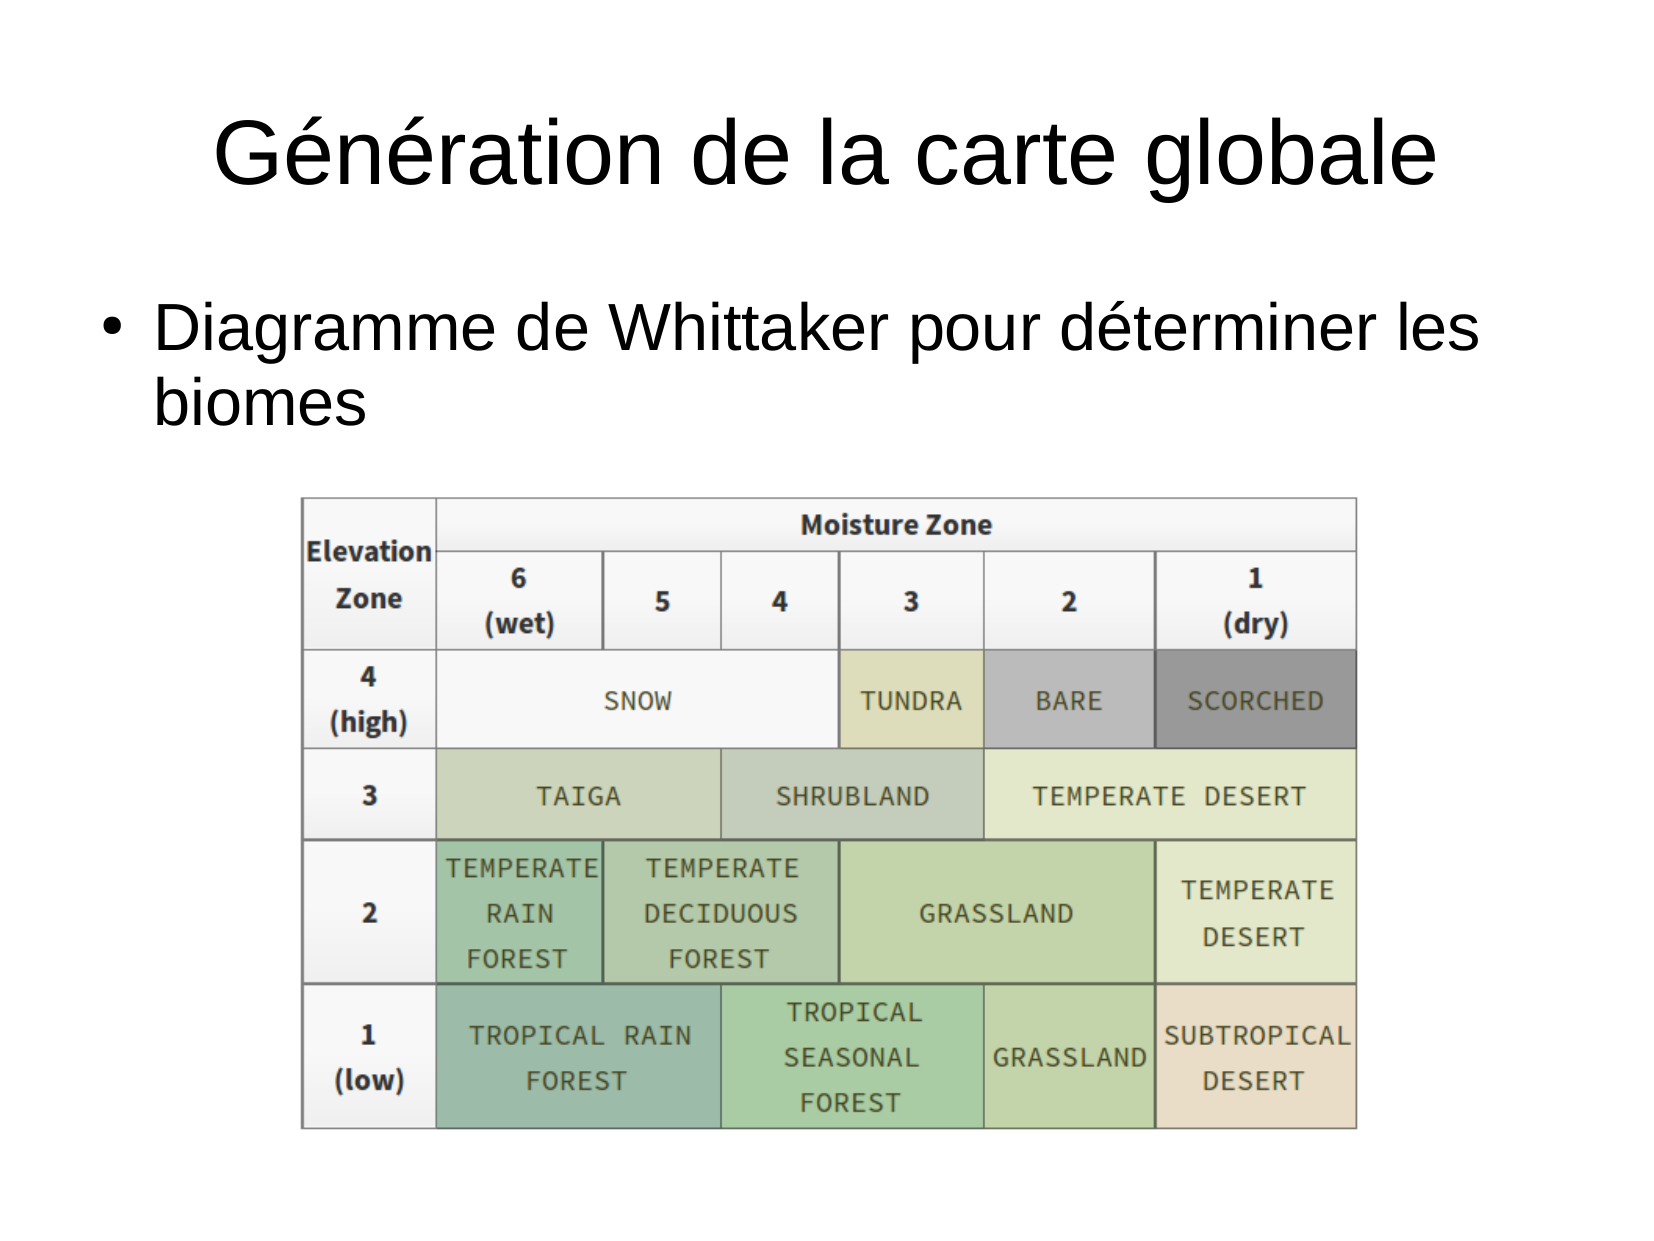

# Génération de la carte globale
Diagramme de Whittaker pour déterminer les biomes